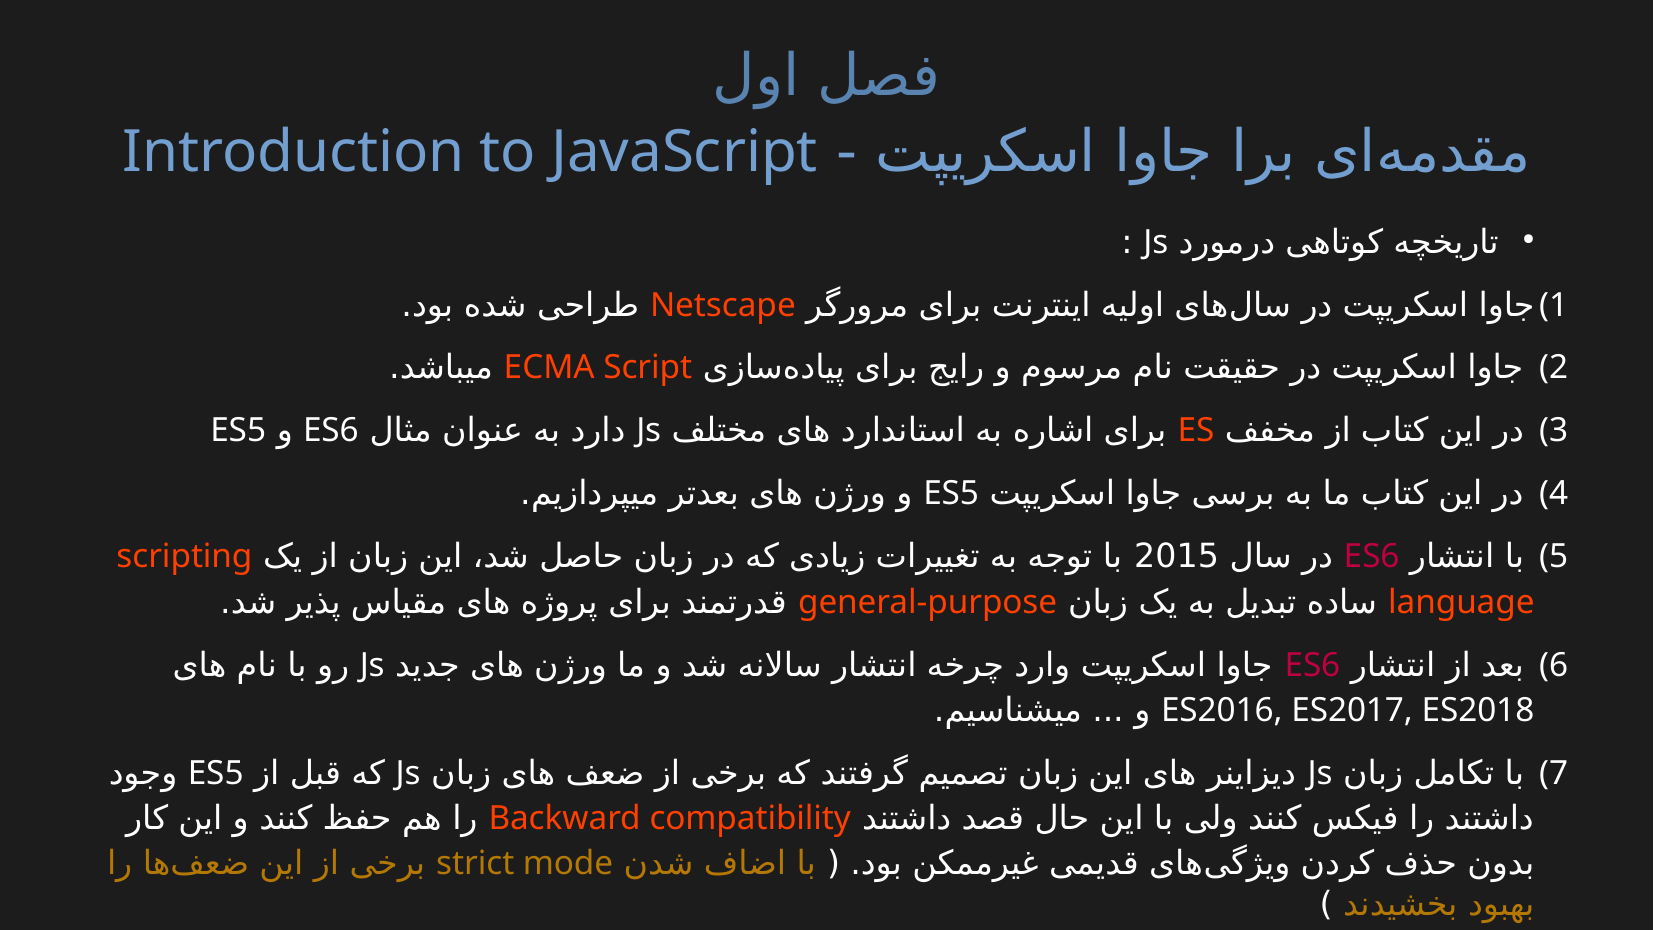

# فصل اول مقدمه‌ای برا جاوا اسکریپت - Introduction to JavaScript
تاریخچه کوتاهی درمورد Js :
جاوا اسکریپت در سال‌های اولیه اینترنت برای مرورگر Netscape طراحی شده بود.
 جاوا اسکریپت در حقیقت نام مرسوم و رایج برای پیاده‌سازی ECMA Script میباشد.
 در این کتاب از مخفف ES برای اشاره به استاندارد های مختلف Js دارد به عنوان مثال ES6 و ES5
 در این کتاب ما به برسی جاوا اسکریپت ES5 و ورژن های بعدتر میپردازیم.
 با انتشار ES6 در سال 2015 با توجه به تغییرات زیادی که در زبان حاصل شد، این زبان از یک scripting language ساده تبدیل به یک زبان general-purpose قدرتمند برای پروژه های مقیاس پذیر شد.
 بعد از انتشار ES6 جاوا اسکریپت وارد چرخه انتشار سالانه شد و ما ورژن های جدید Js رو با نام های ES2016, ES2017, ES2018 و ... میشناسیم.
 با تکامل زبان Js دیزاینر های این زبان تصمیم گرفتند که برخی از ضعف های زبان Js که قبل از ES5 وجود داشتند را فیکس کنند ولی با این حال قصد داشتند Backward compatibility را هم حفظ کنند و این کار بدون حذف کردن ویژگی‌های قدیمی غیرممکن بود. ( با اضاف شدن strict mode برخی از این ضعف‌ها را بهبود بخشیدند )